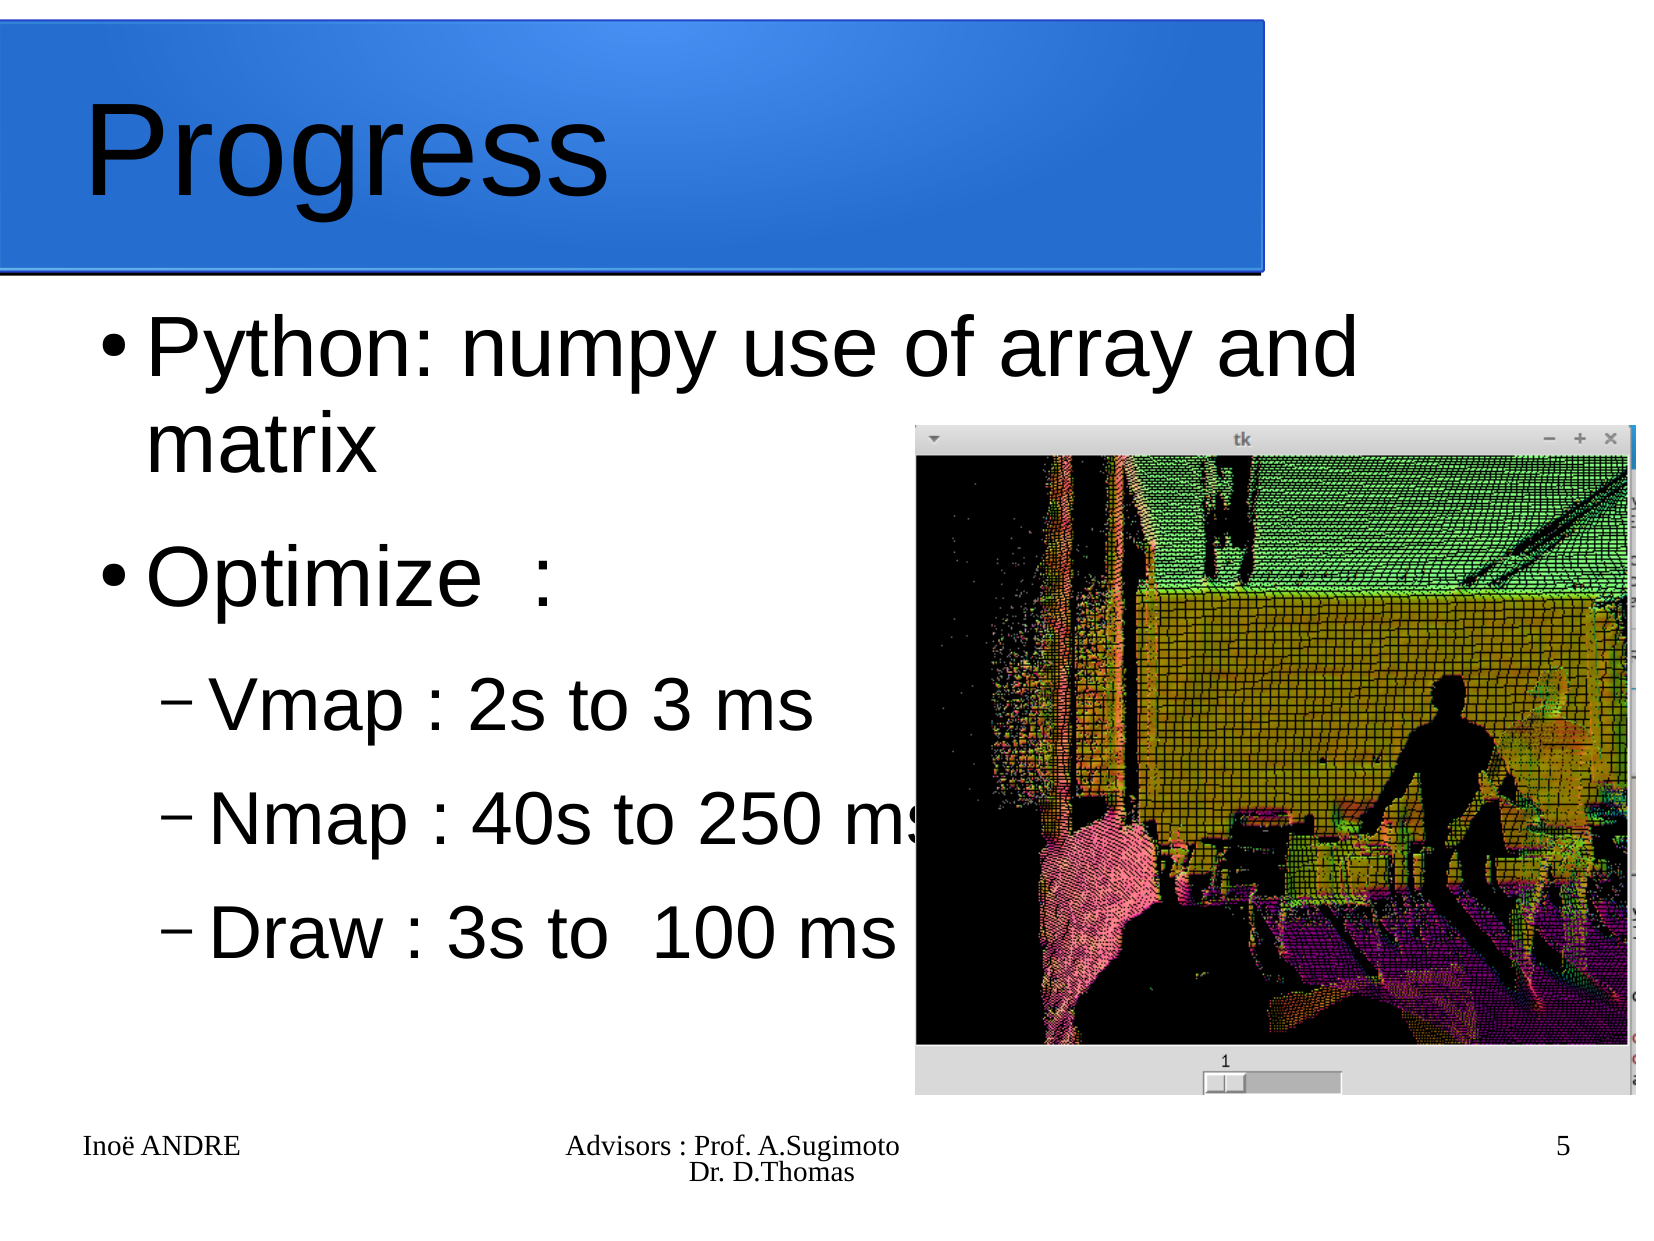

# Progress
Python: numpy use of array and matrix
Optimize :
Vmap : 2s to 3 ms
Nmap : 40s to 250 ms
Draw : 3s to 100 ms
Inoë ANDRE
Advisors : Prof. A.Sugimoto Dr. D.Thomas
5